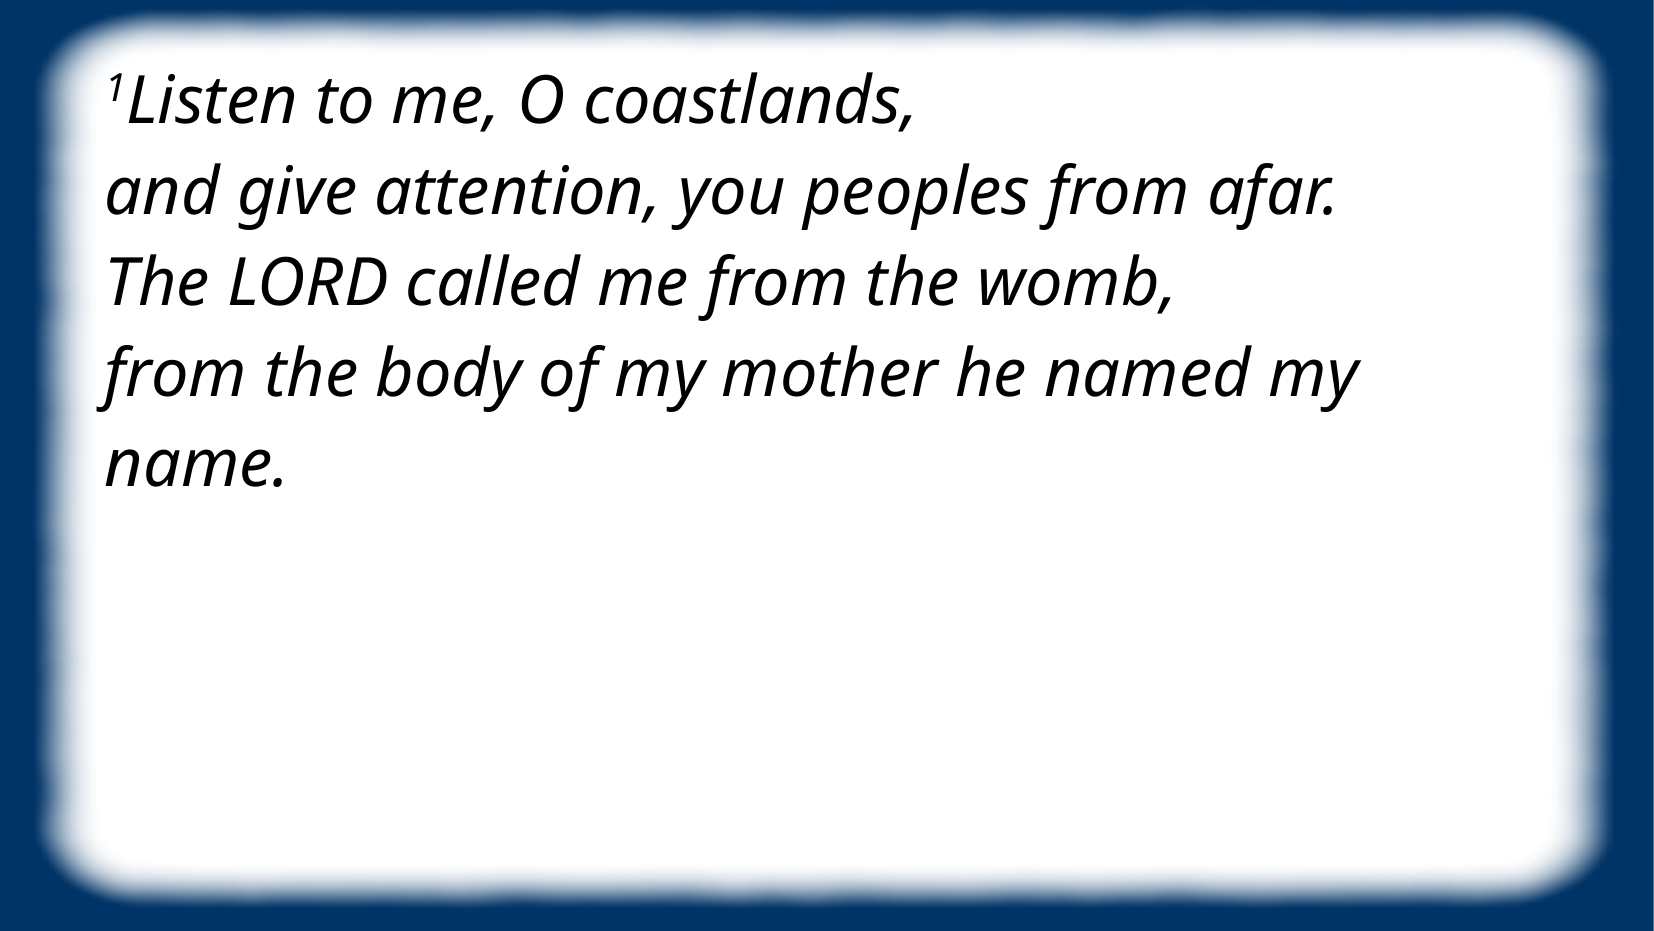

1Listen to me, O coastlands,
and give attention, you peoples from afar.
The LORD called me from the womb,
from the body of my mother he named my name.